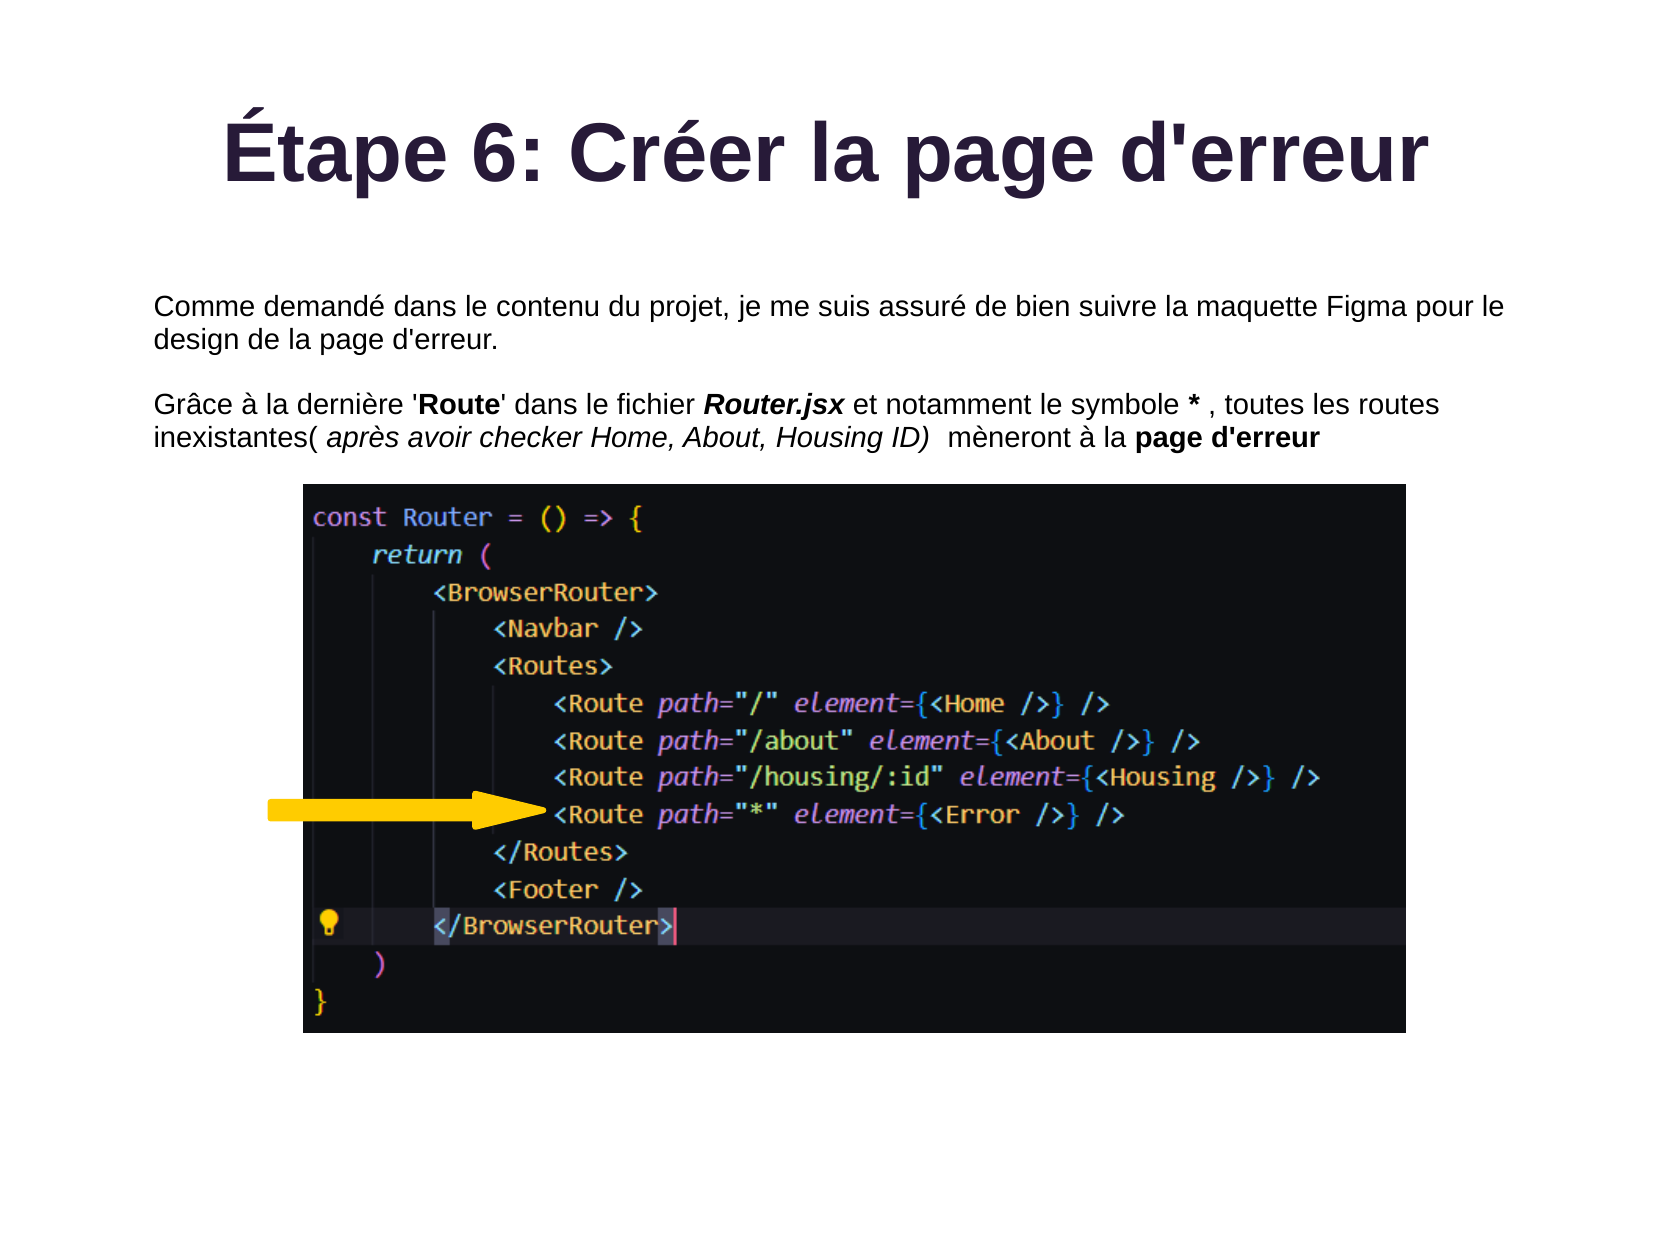

# Étape 6: Créer la page d'erreur
Comme demandé dans le contenu du projet, je me suis assuré de bien suivre la maquette Figma pour le design de la page d'erreur.
Grâce à la dernière 'Route' dans le fichier Router.jsx et notamment le symbole * , toutes les routes inexistantes( après avoir checker Home, About, Housing ID) mèneront à la page d'erreur